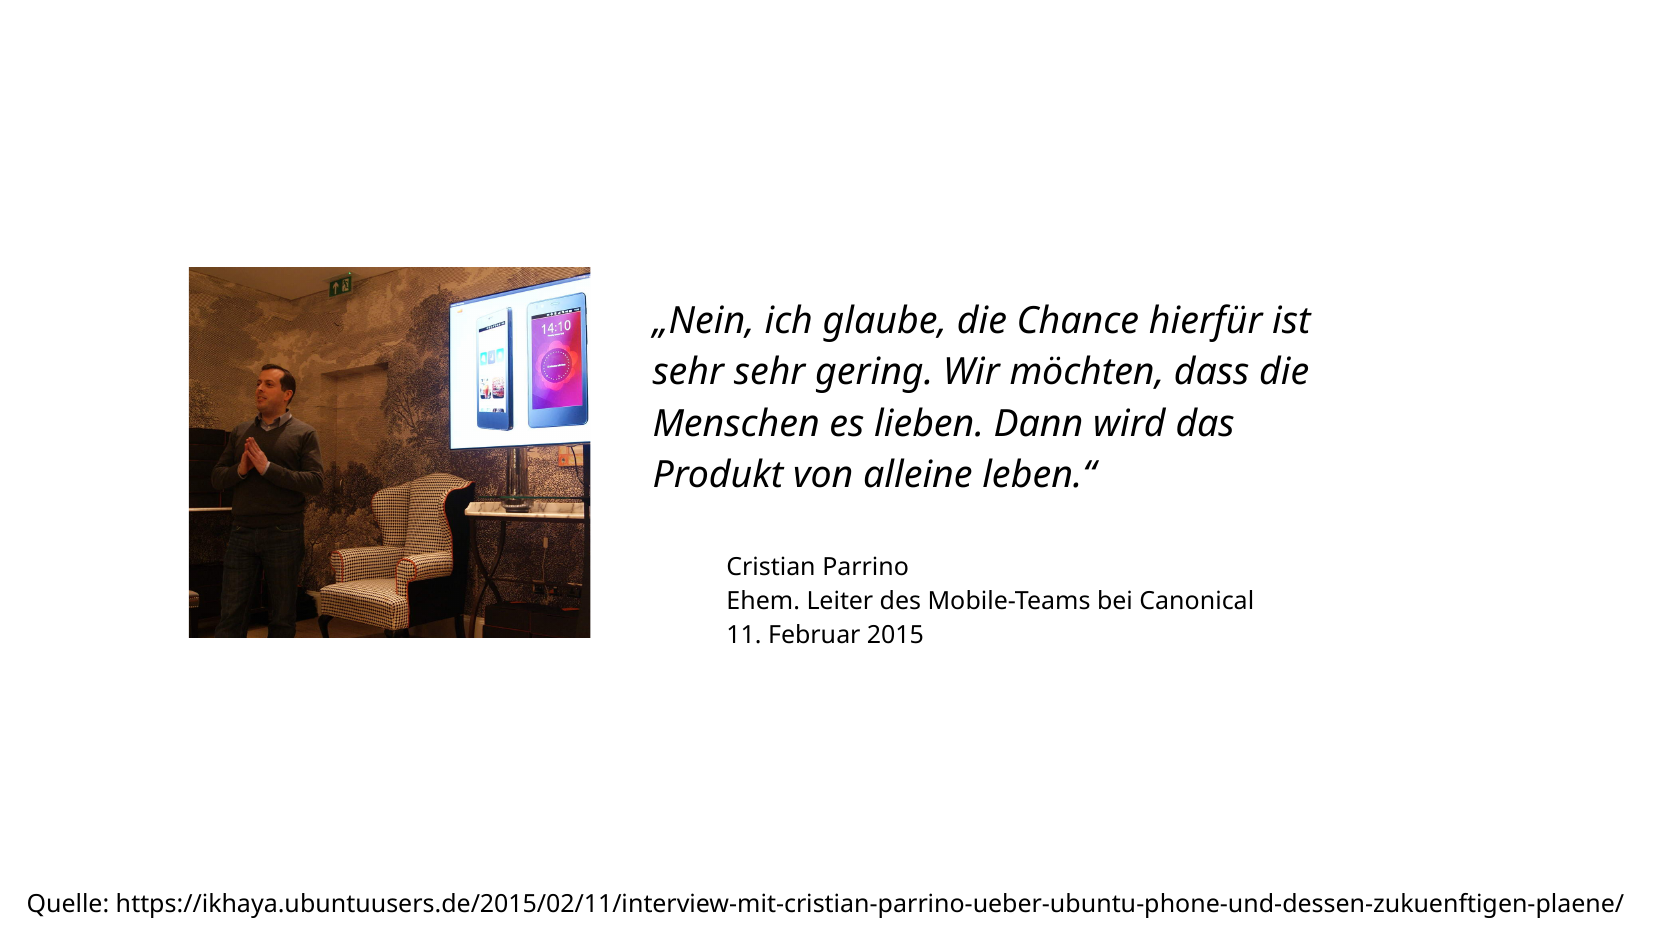

„Nein, ich glaube, die Chance hierfür ist sehr sehr gering. Wir möchten, dass die Menschen es lieben. Dann wird das Produkt von alleine leben.“
	Cristian Parrino
	Ehem. Leiter des Mobile-Teams bei Canonical
	11. Februar 2015
Quelle: https://ikhaya.ubuntuusers.de/2015/02/11/interview-mit-cristian-parrino-ueber-ubuntu-phone-und-dessen-zukuenftigen-plaene/